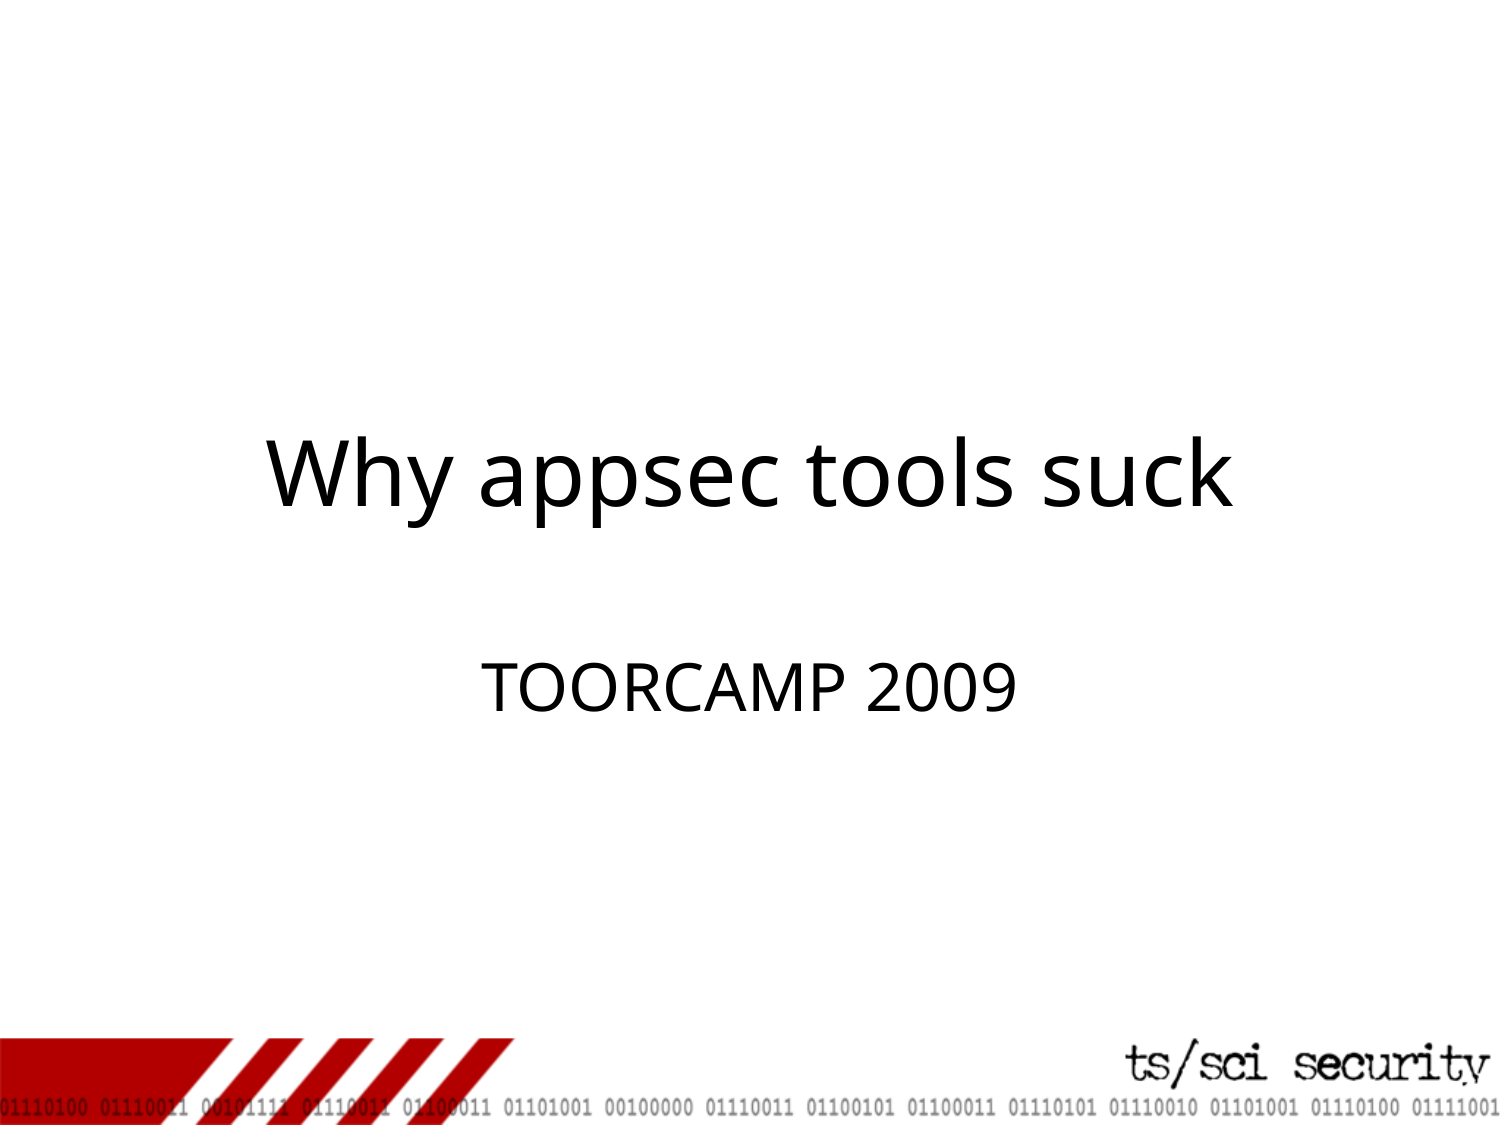

Why appsec tools suck
# TOORCAMP 2009